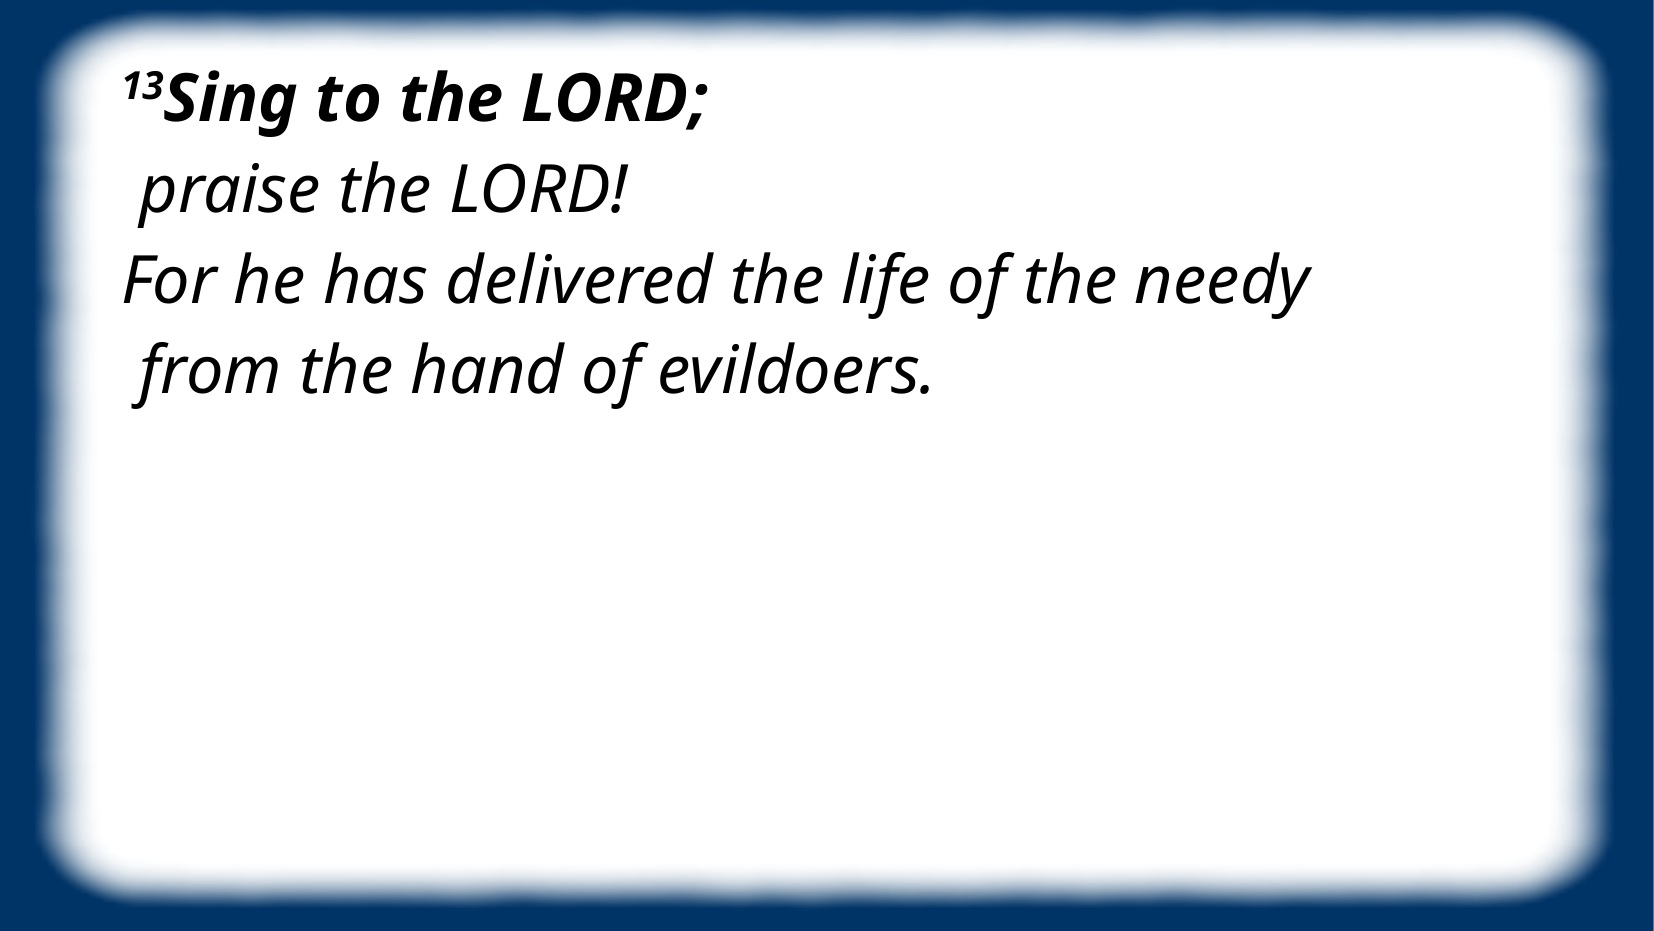

13Sing to the LORD;
praise the LORD!
For he has delivered the life of the needy
from the hand of evildoers.